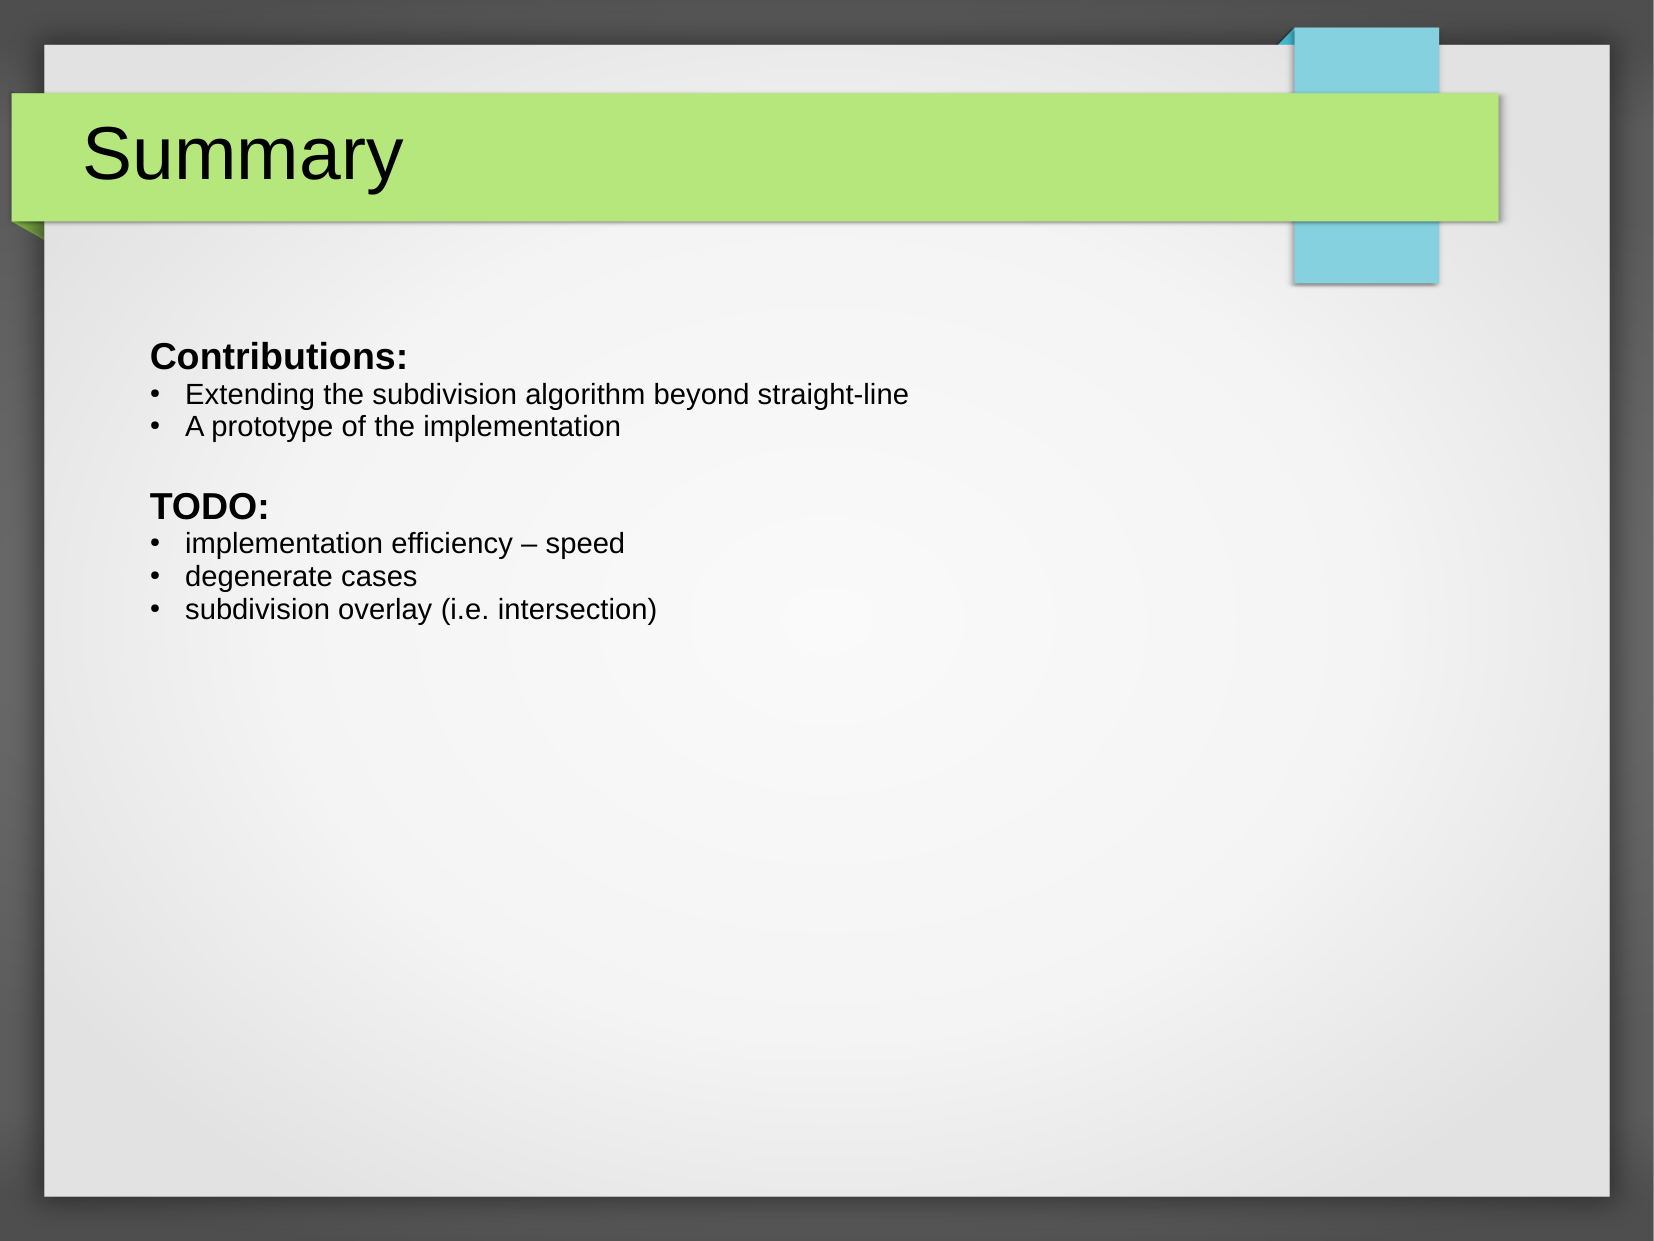

# Summary
Contributions:
Extending the subdivision algorithm beyond straight-line
A prototype of the implementation
TODO:
implementation efficiency – speed
degenerate cases
subdivision overlay (i.e. intersection)